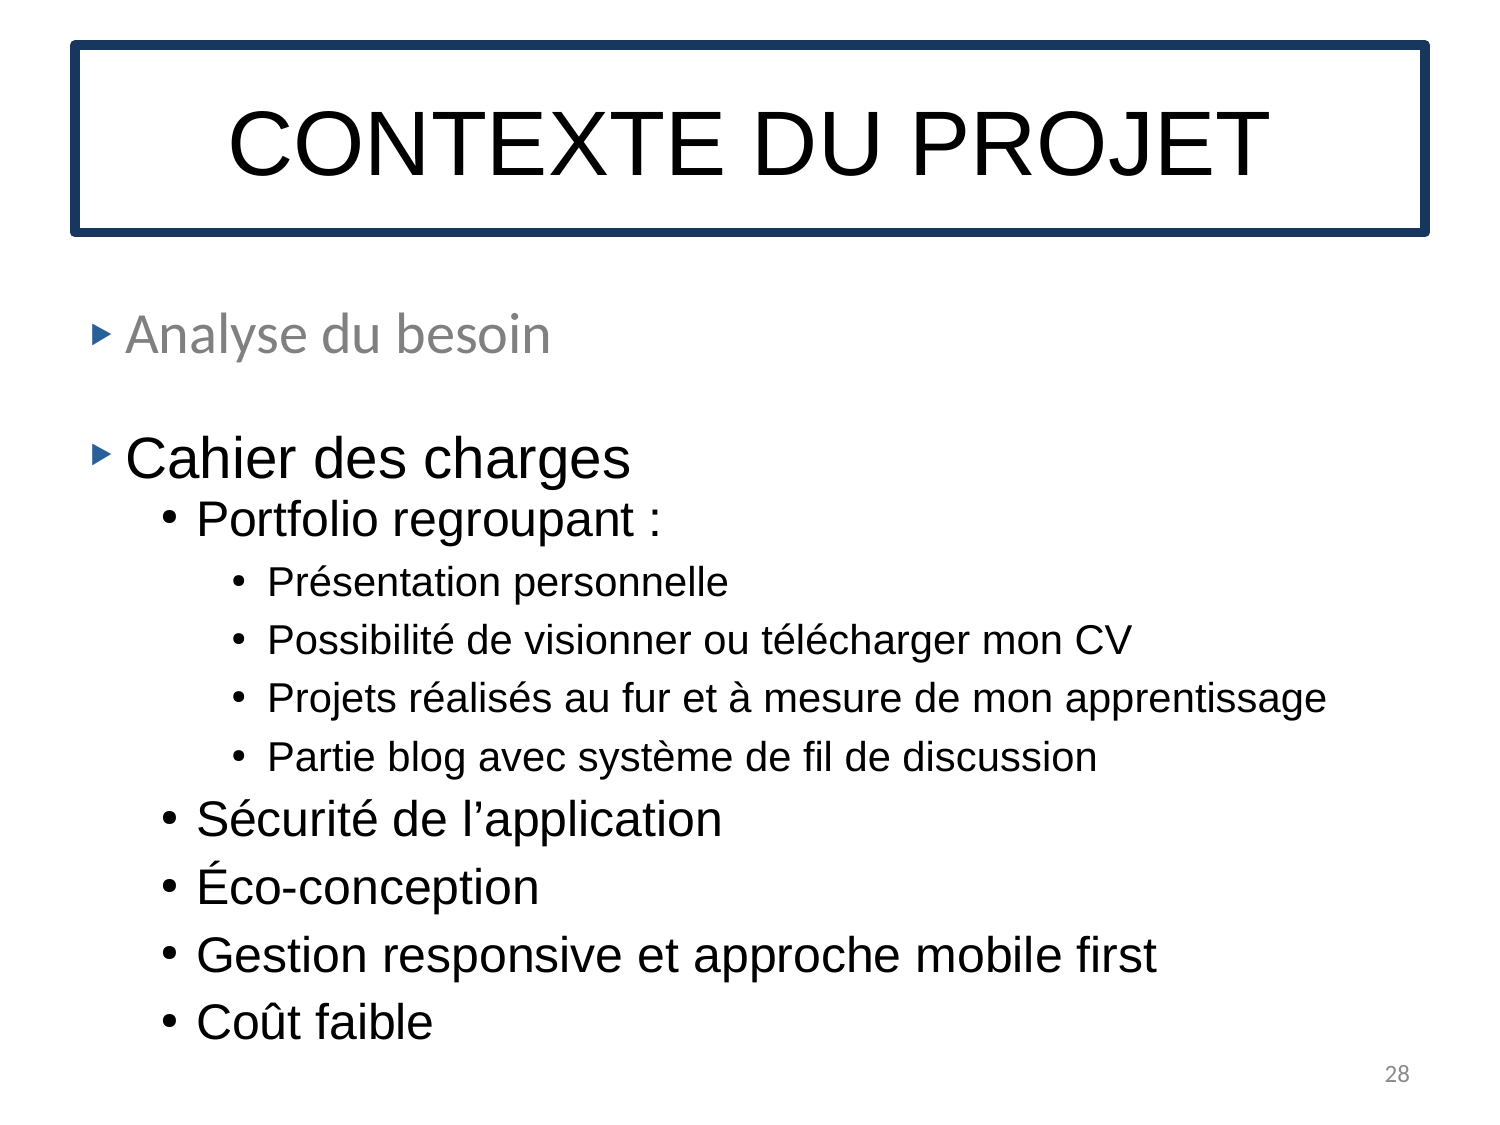

# CONTEXTE DU PROJET
Analyse du besoin
Cahier des charges
Portfolio regroupant :
Présentation personnelle
Possibilité de visionner ou télécharger mon CV
Projets réalisés au fur et à mesure de mon apprentissage
Partie blog avec système de fil de discussion
Sécurité de l’application
Éco-conception
Gestion responsive et approche mobile first
Coût faible
Soutenance Concepteur Développeur d'Application - David Saoud - 26/11/2020
28